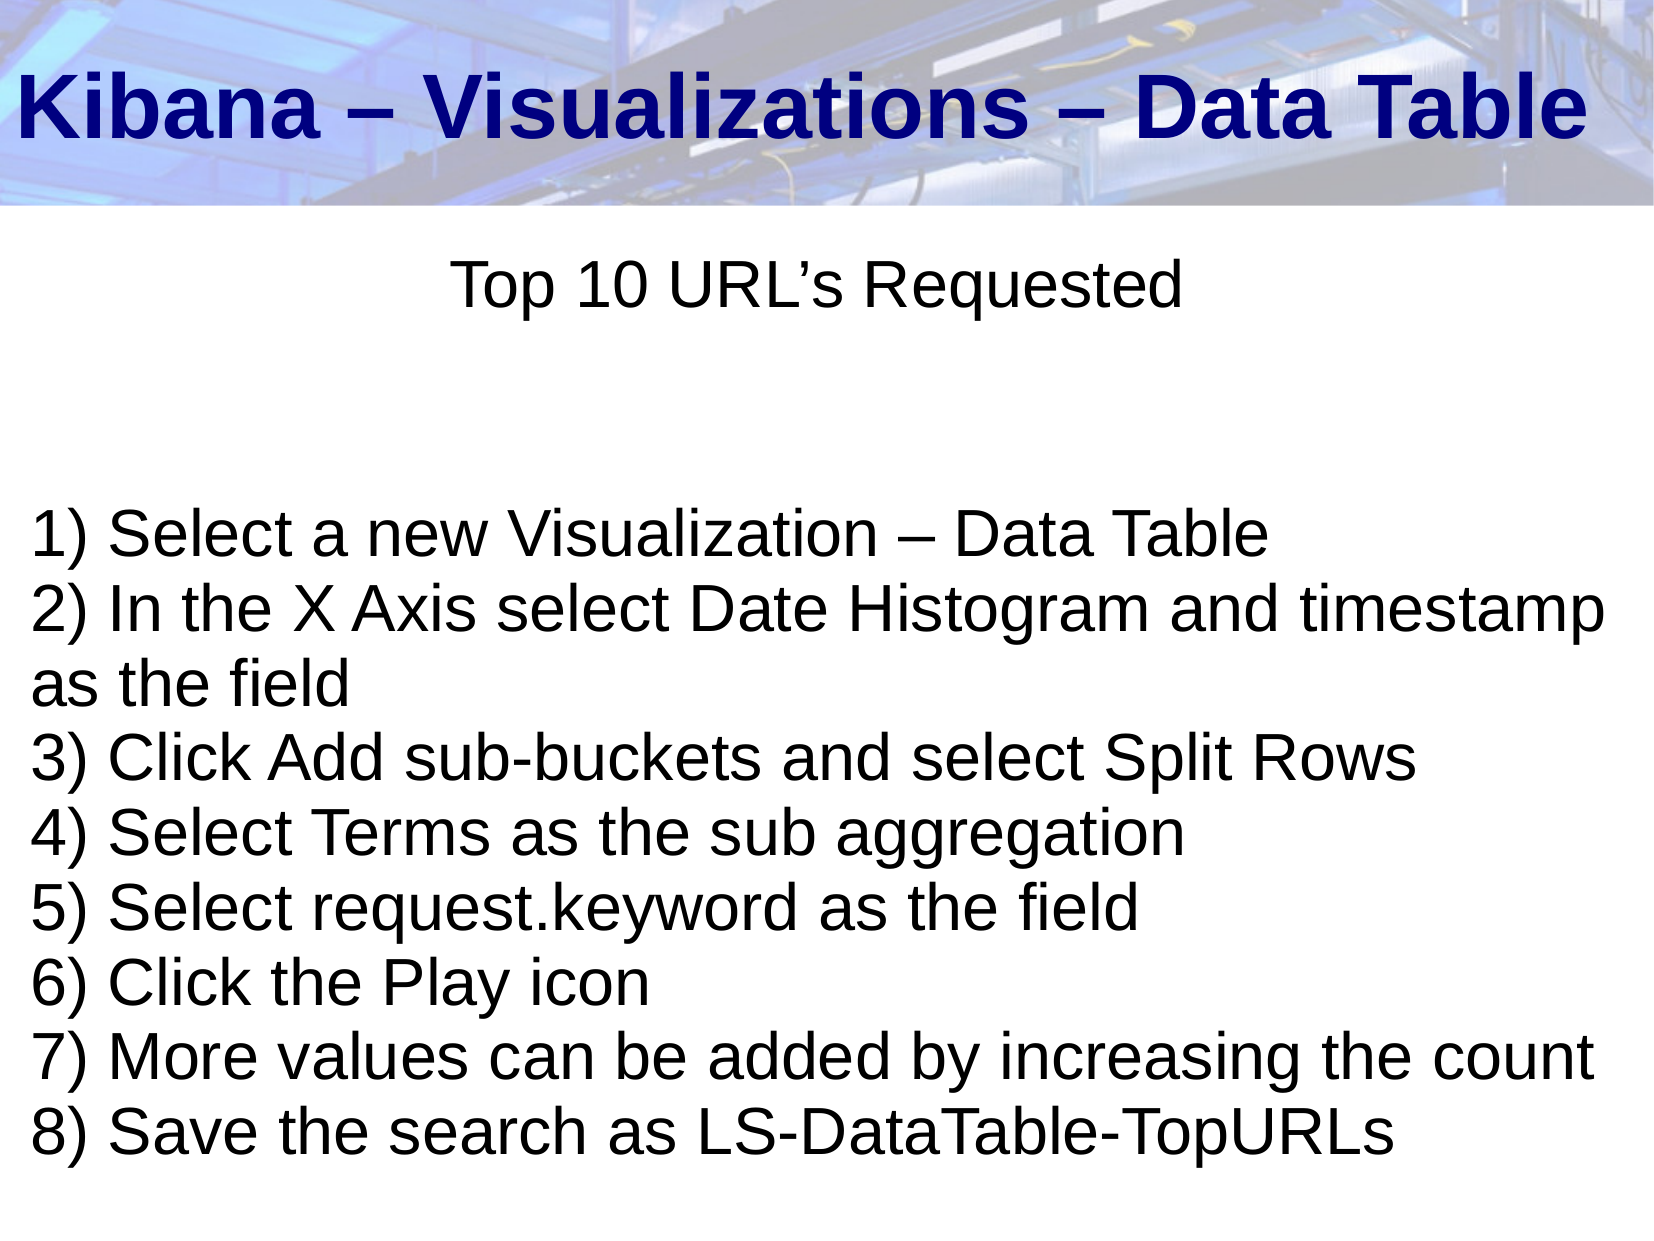

# Kibana – Visualizations – Data Table
Top 10 URL’s Requested
 Select a new Visualization – Data Table
 In the X Axis select Date Histogram and timestamp as the field
 Click Add sub-buckets and select Split Rows
 Select Terms as the sub aggregation
 Select request.keyword as the field
 Click the Play icon
 More values can be added by increasing the count
 Save the search as LS-DataTable-TopURLs